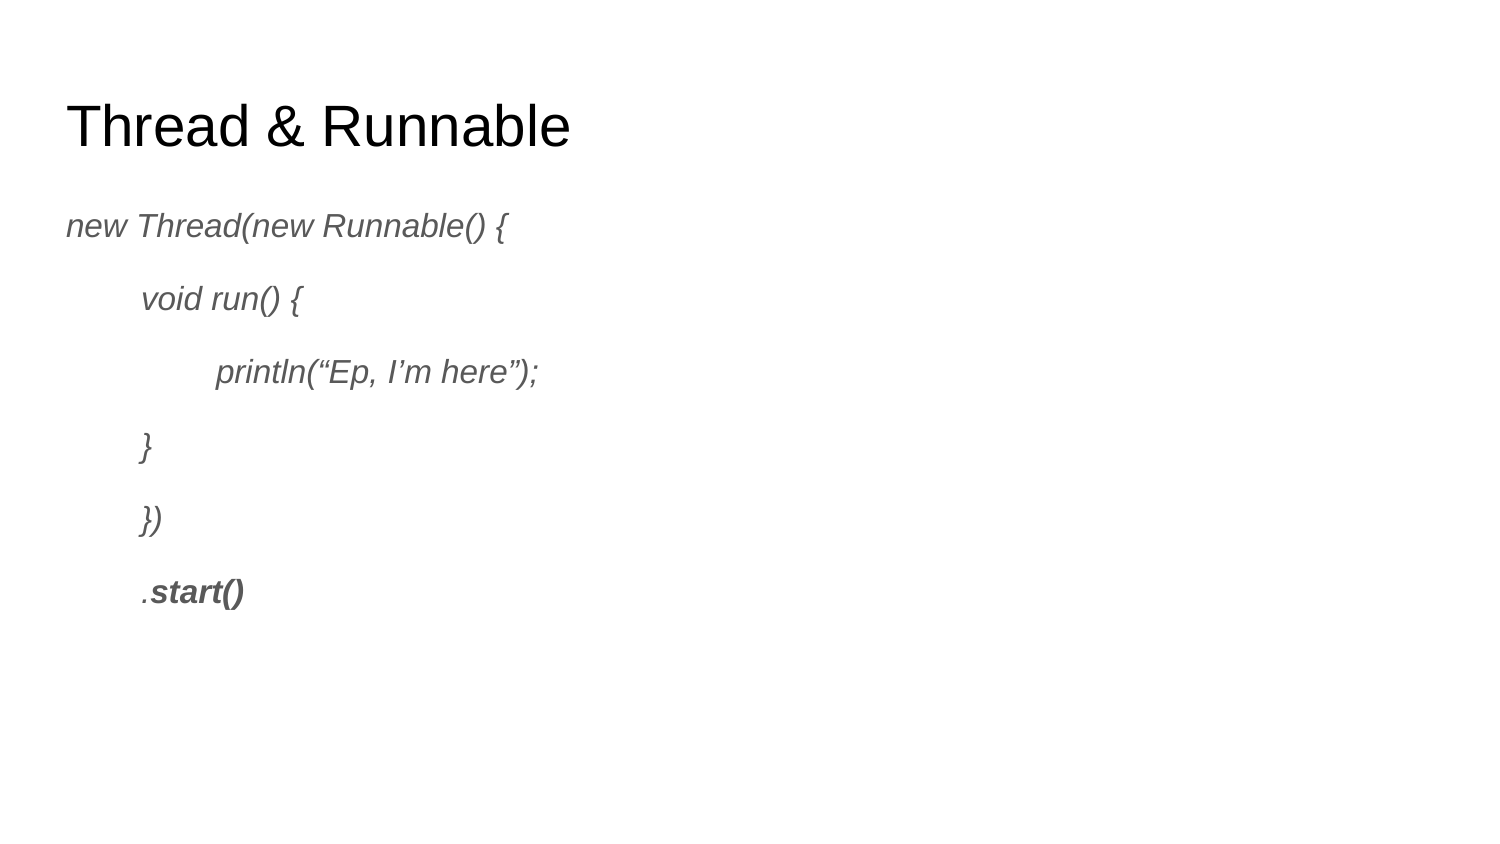

# Thread & Runnable
new Thread(new Runnable() {
	void run() {
	println(“Ep, I’m here”);
}
})
.start()